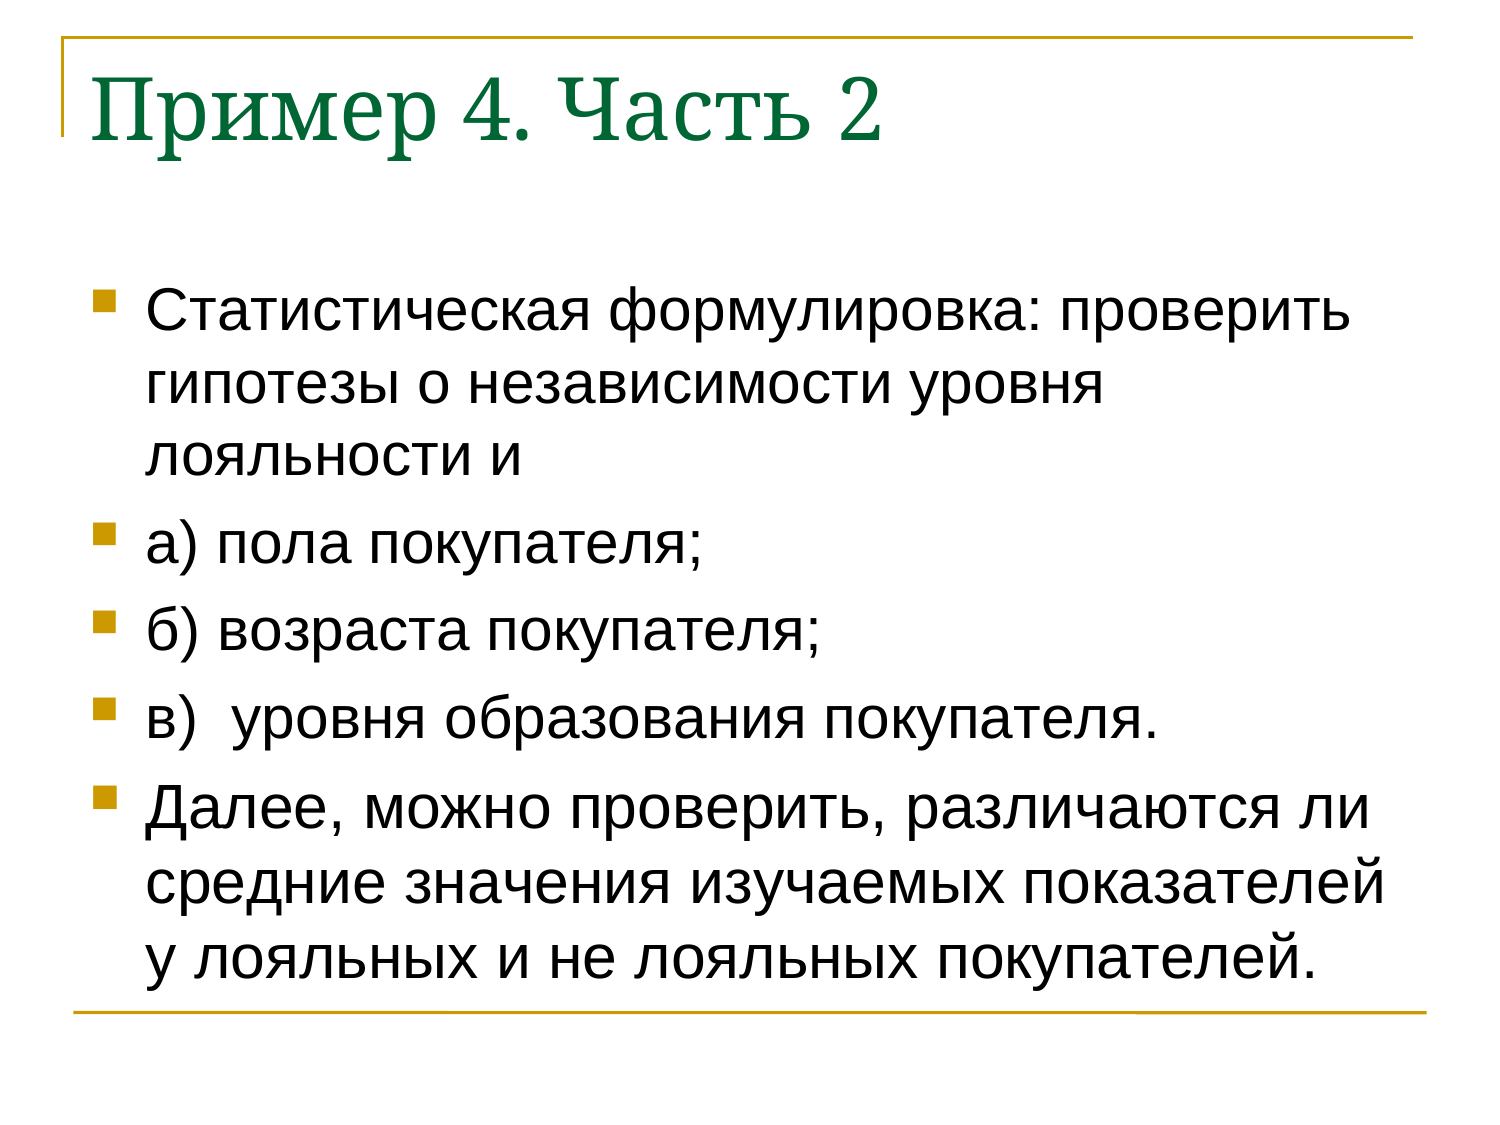

# Пример 4. Часть 2
Статистическая формулировка: проверить гипотезы о независимости уровня лояльности и
а) пола покупателя;
б) возраста покупателя;
в) уровня образования покупателя.
Далее, можно проверить, различаются ли средние значения изучаемых показателей у лояльных и не лояльных покупателей.